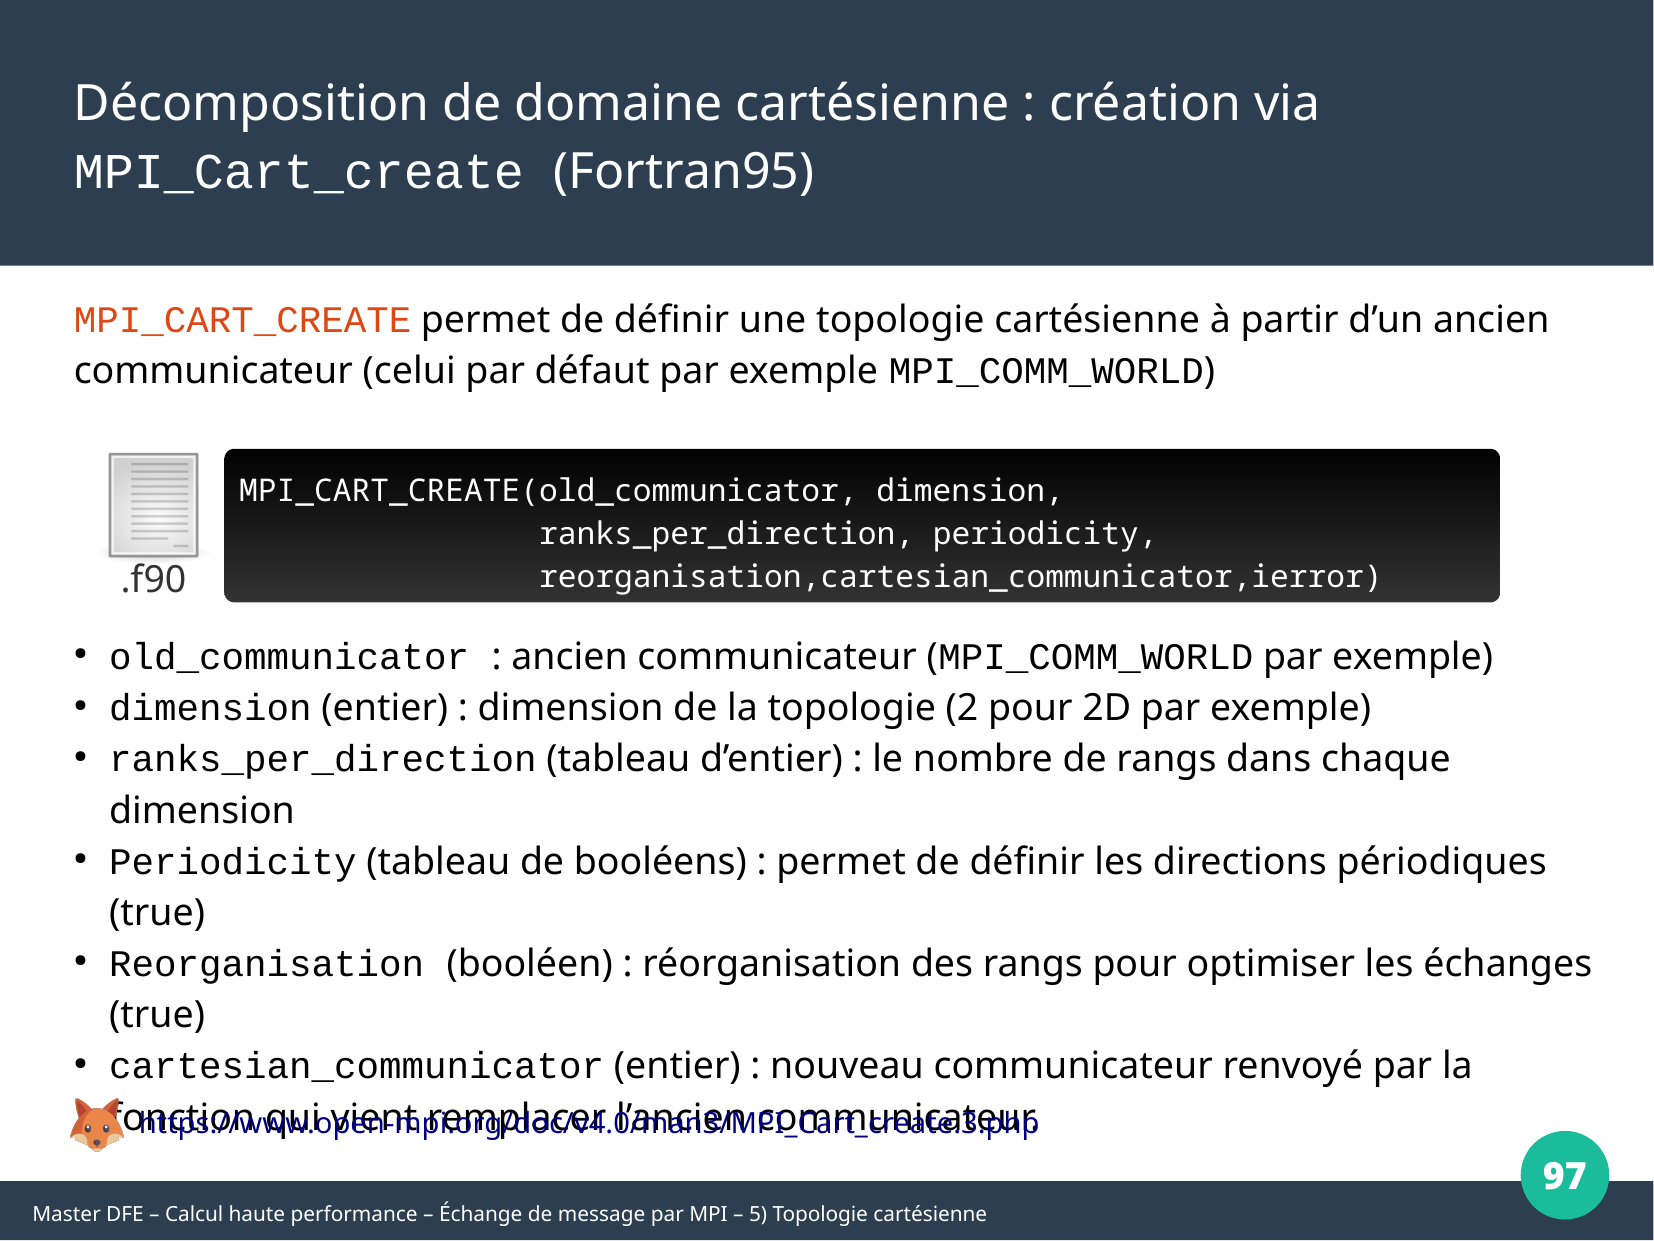

Décomposition de domaine cartésienne : création via MPI_Cart_create (Fortran95)
MPI_CART_CREATE permet de définir une topologie cartésienne à partir d’un ancien communicateur (celui par défaut par exemple MPI_COMM_WORLD)
MPI_CART_CREATE(old_communicator, dimension,
 ranks_per_direction, periodicity,
 reorganisation,cartesian_communicator,ierror)
.f90
old_communicator : ancien communicateur (MPI_COMM_WORLD par exemple)
dimension (entier) : dimension de la topologie (2 pour 2D par exemple)
ranks_per_direction (tableau d’entier) : le nombre de rangs dans chaque dimension
Periodicity (tableau de booléens) : permet de définir les directions périodiques (true)
Reorganisation (booléen) : réorganisation des rangs pour optimiser les échanges (true)
cartesian_communicator (entier) : nouveau communicateur renvoyé par la fonction qui vient remplacer l’ancien communicateur.
https://www.open-mpi.org/doc/v4.0/man3/MPI_Cart_create.3.php
97
Master DFE – Calcul haute performance – Échange de message par MPI – 5) Topologie cartésienne